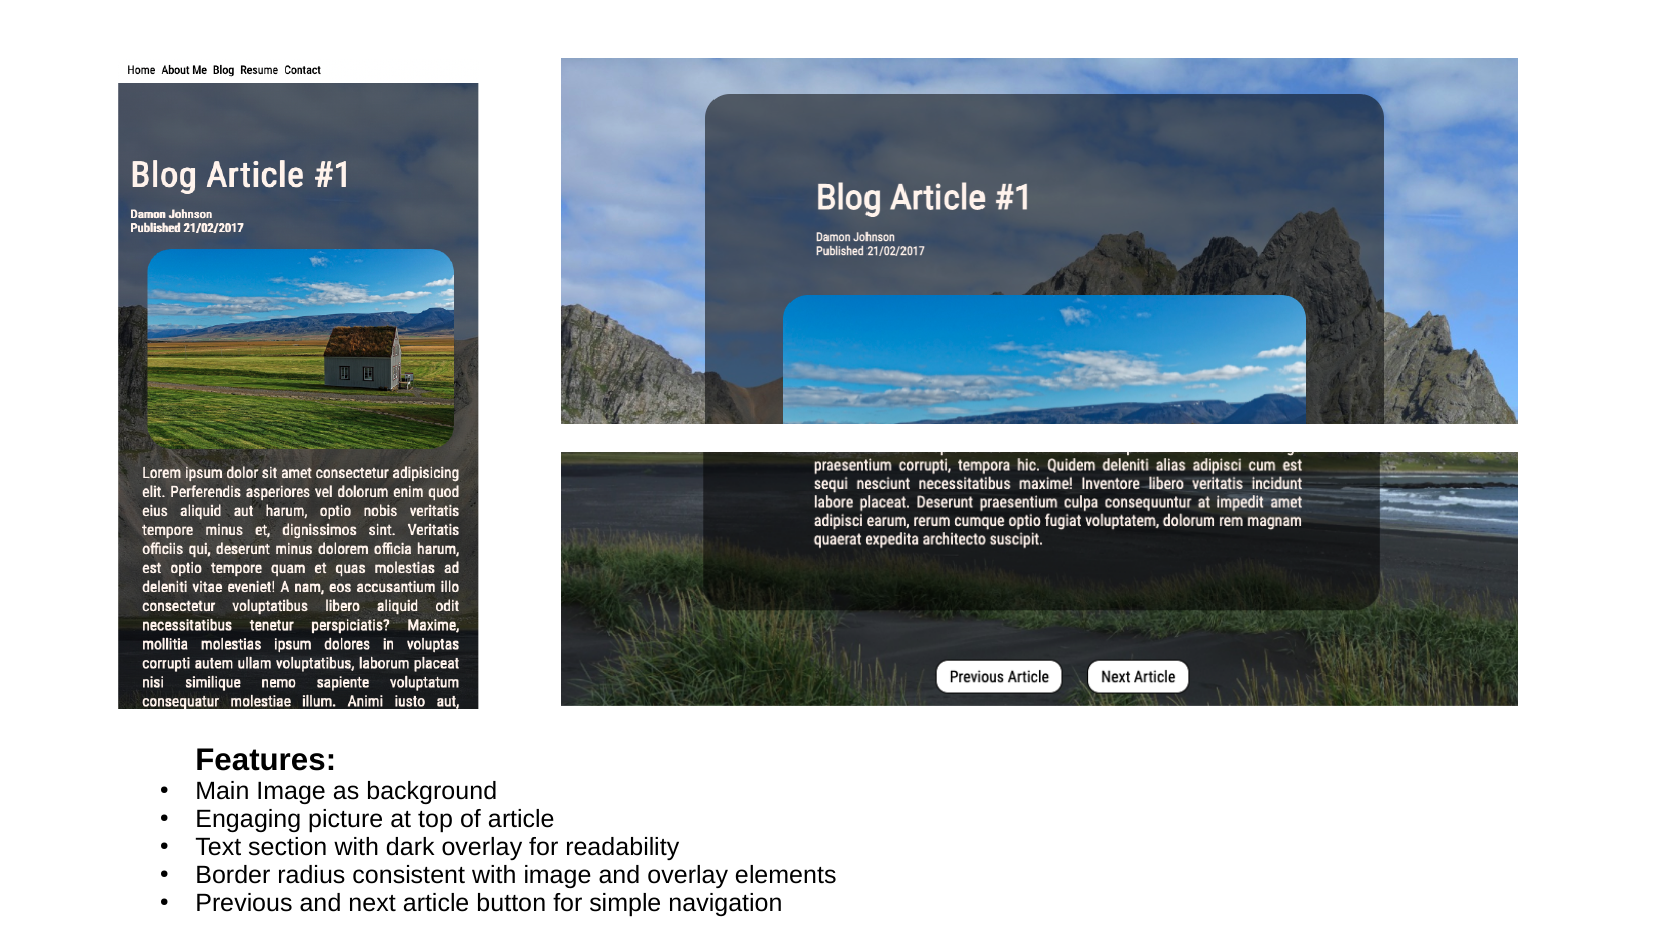

Features:
Main Image as background
Engaging picture at top of article
Text section with dark overlay for readability
Border radius consistent with image and overlay elements
Previous and next article button for simple navigation